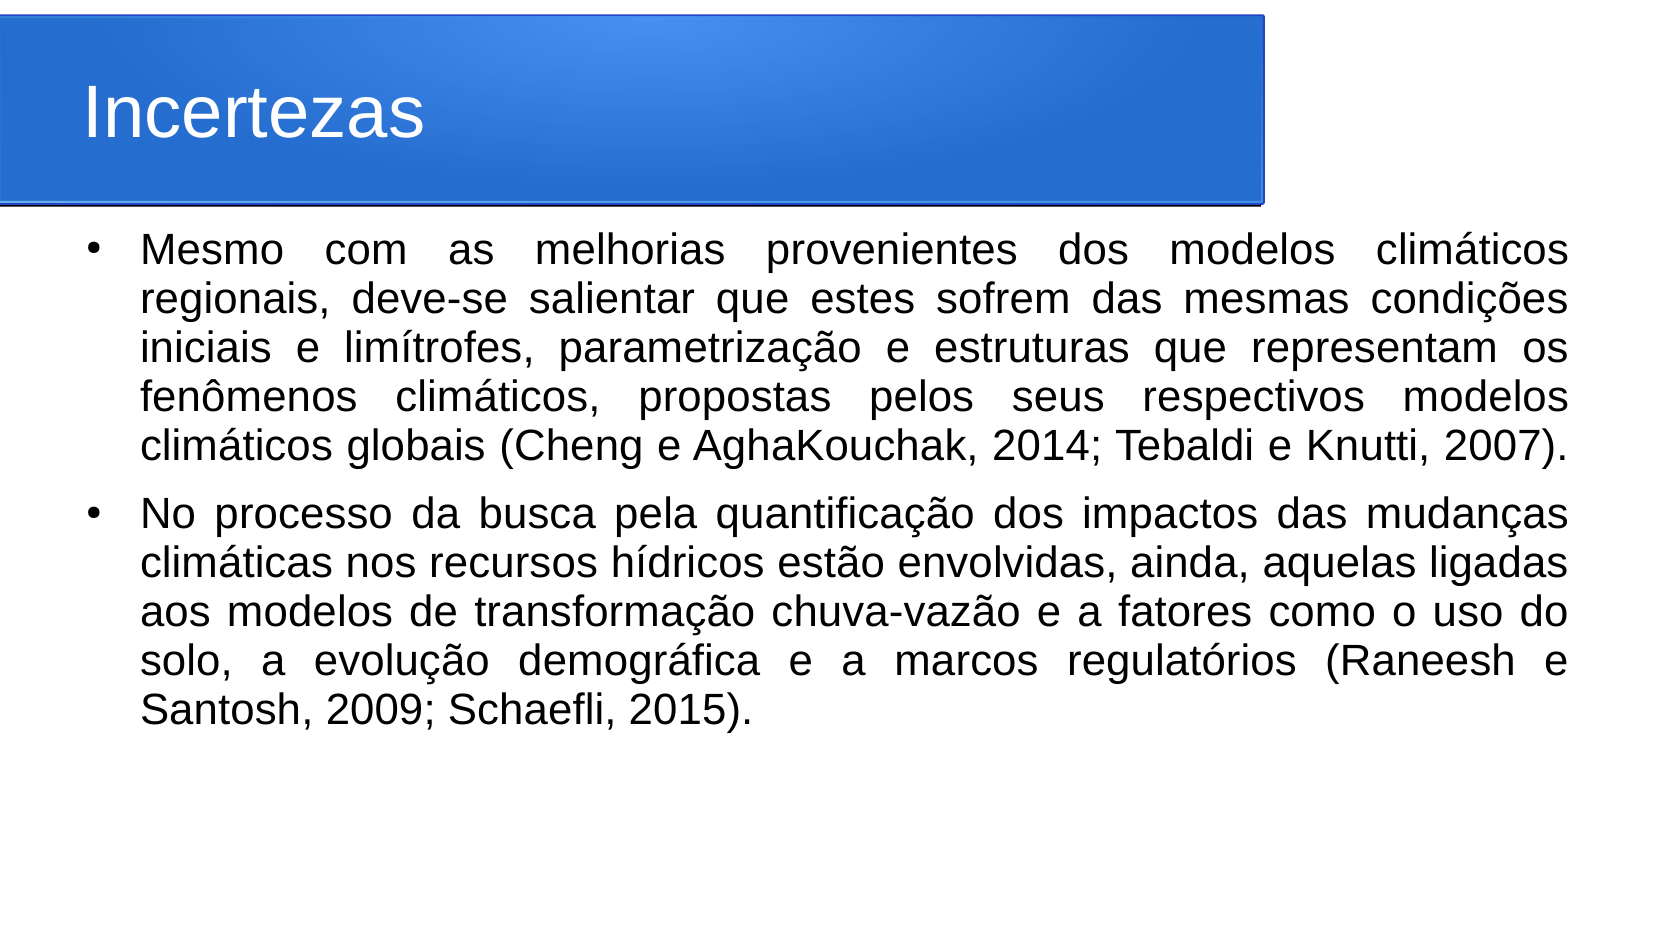

# Incertezas
Mesmo com as melhorias provenientes dos modelos climáticos regionais, deve-se salientar que estes sofrem das mesmas condições iniciais e limítrofes, parametrização e estruturas que representam os fenômenos climáticos, propostas pelos seus respectivos modelos climáticos globais (Cheng e AghaKouchak, 2014; Tebaldi e Knutti, 2007).
No processo da busca pela quantificação dos impactos das mudanças climáticas nos recursos hídricos estão envolvidas, ainda, aquelas ligadas aos modelos de transformação chuva-vazão e a fatores como o uso do solo, a evolução demográfica e a marcos regulatórios (Raneesh e Santosh, 2009; Schaefli, 2015).